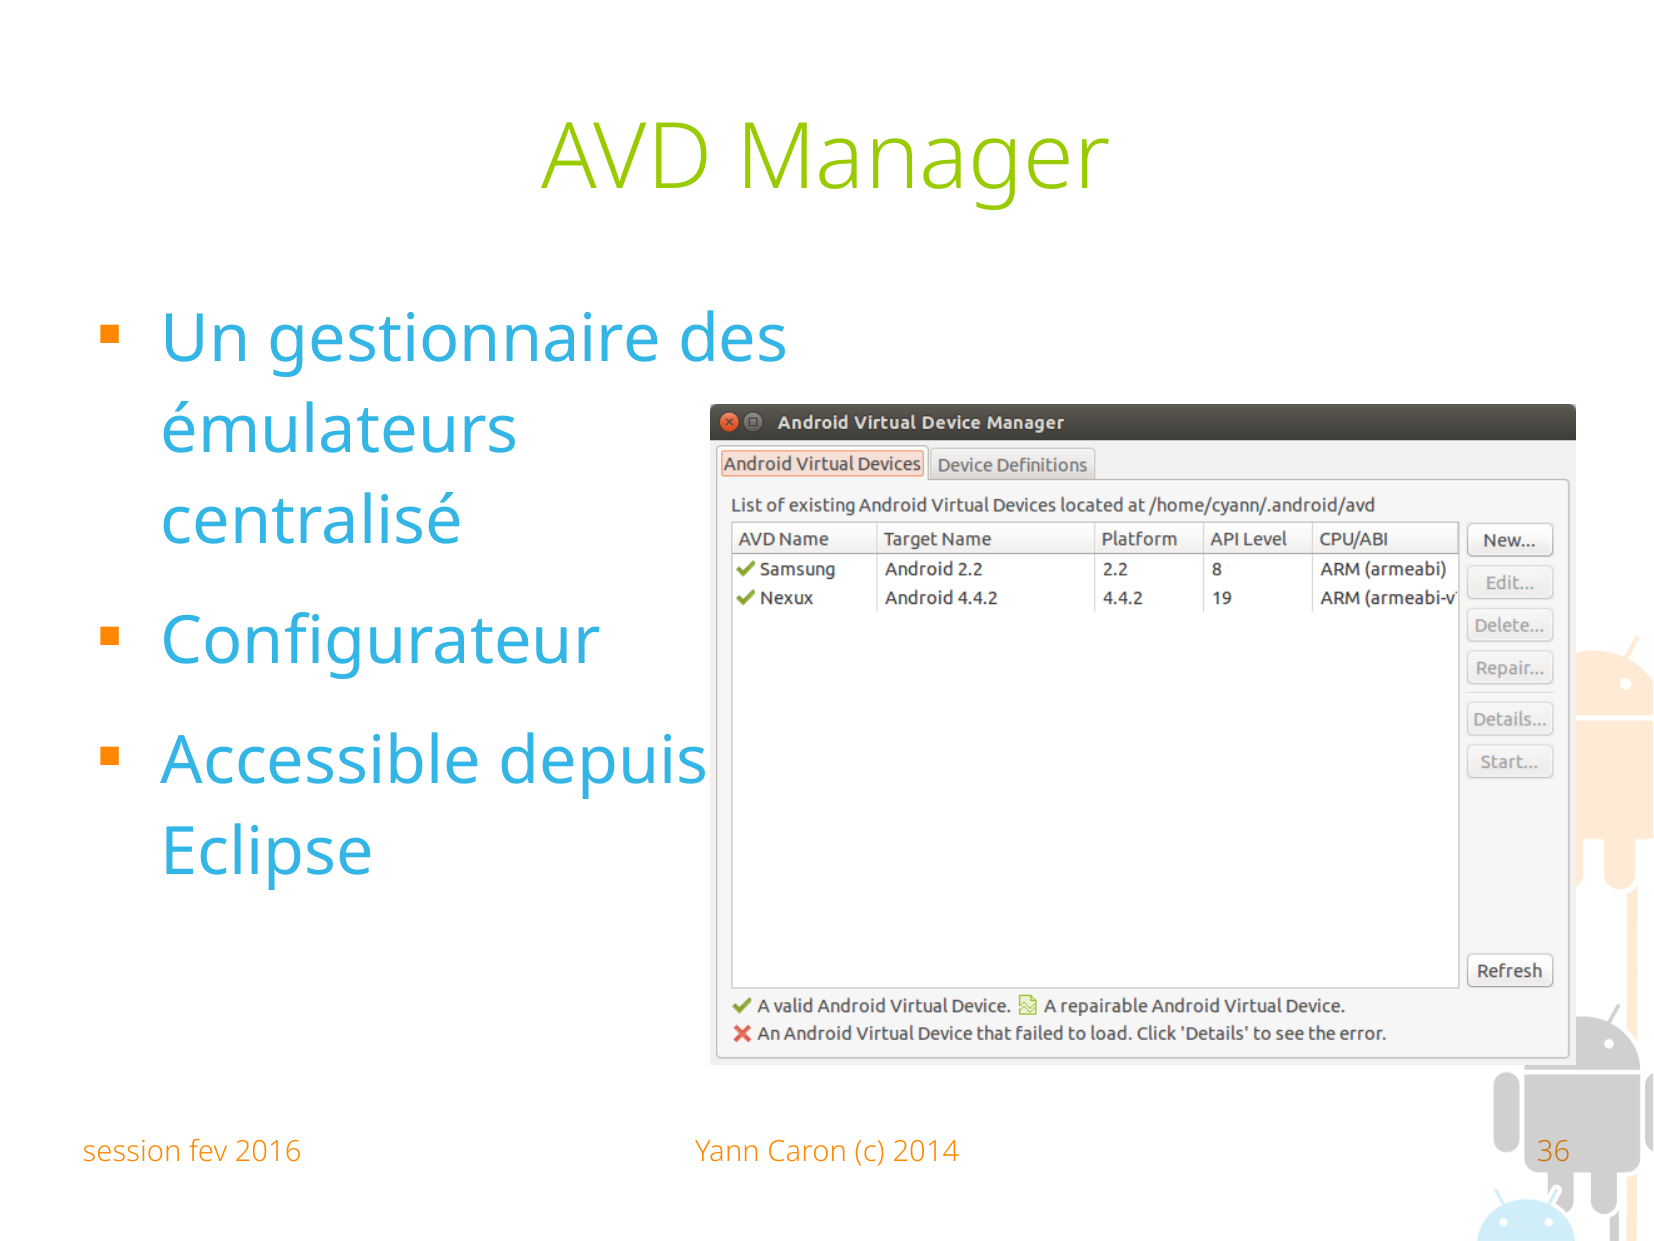

# AVD Manager
Un gestionnaire des émulateurs centralisé
Configurateur
Accessible depuis Eclipse
session fev 2016
Yann Caron (c) 2014
36